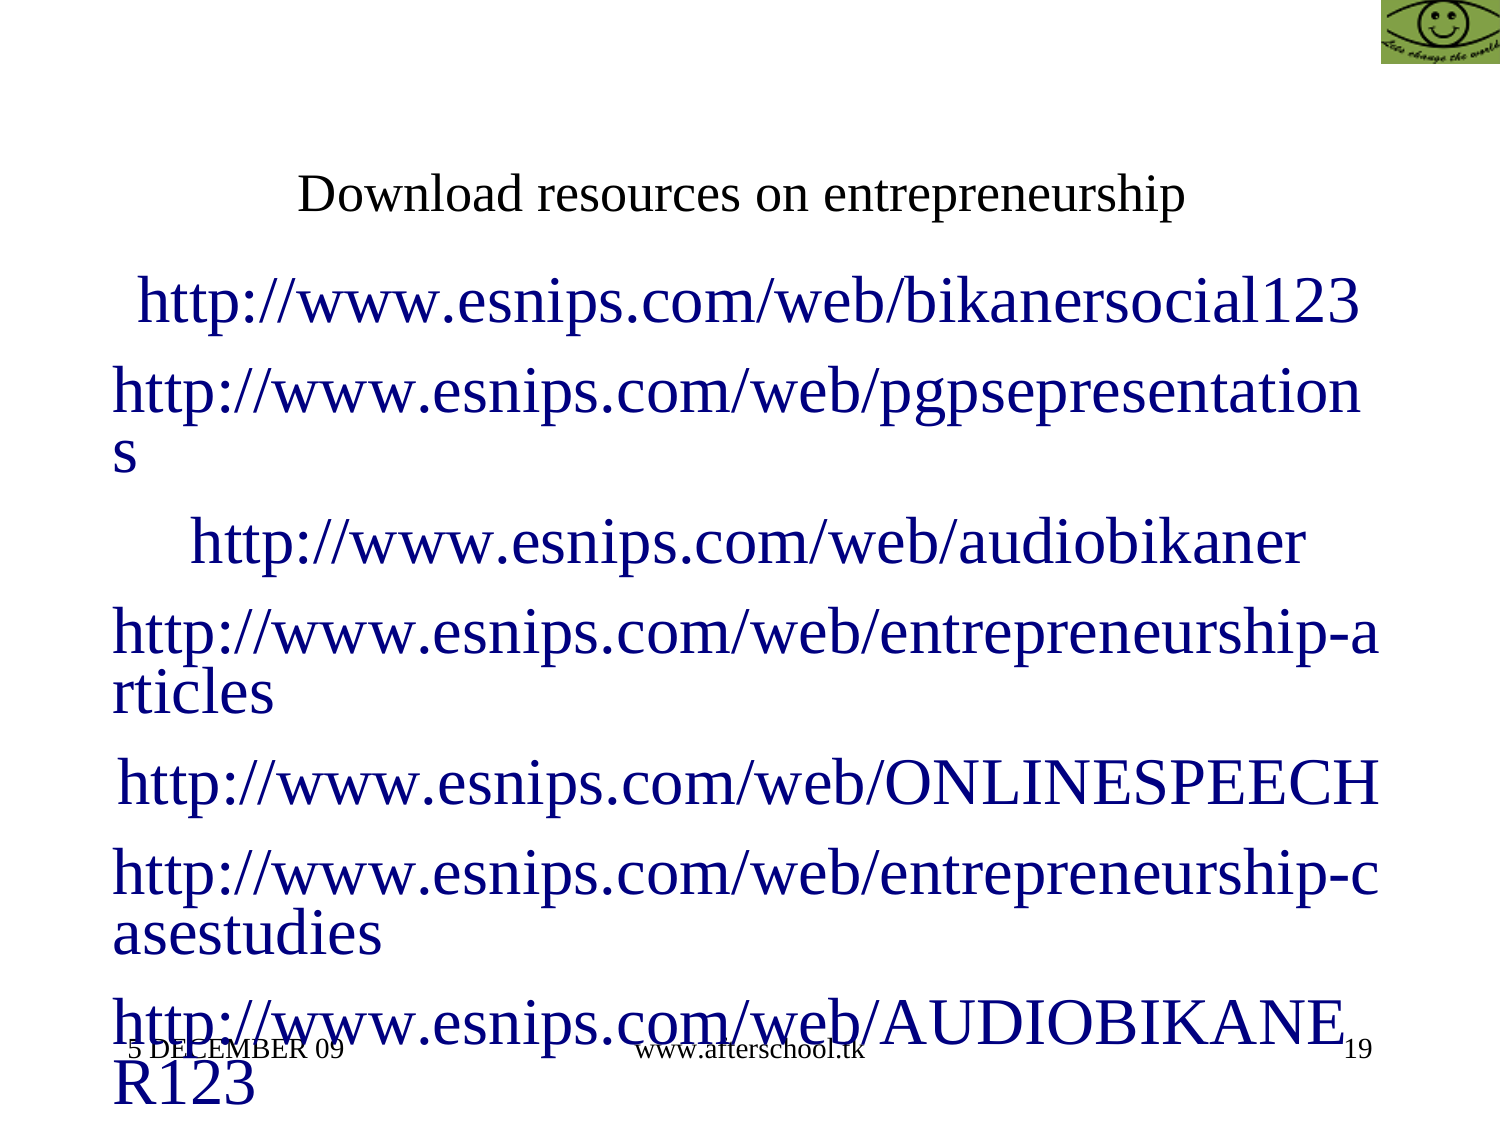

# Download resources on entrepreneurship
http://www.esnips.com/web/bikanersocial123
http://www.esnips.com/web/pgpsepresentations
http://www.esnips.com/web/audiobikaner
http://www.esnips.com/web/entrepreneurship-articles
http://www.esnips.com/web/ONLINESPEECH
http://www.esnips.com/web/entrepreneurship-casestudies
http://www.esnips.com/web/AUDIOBIKANER123
http://www.esnips.com/web/communication-skills
MFI Seminar Jain PG College
AFTERSCHOOOL centre for social entrepreneurship
19